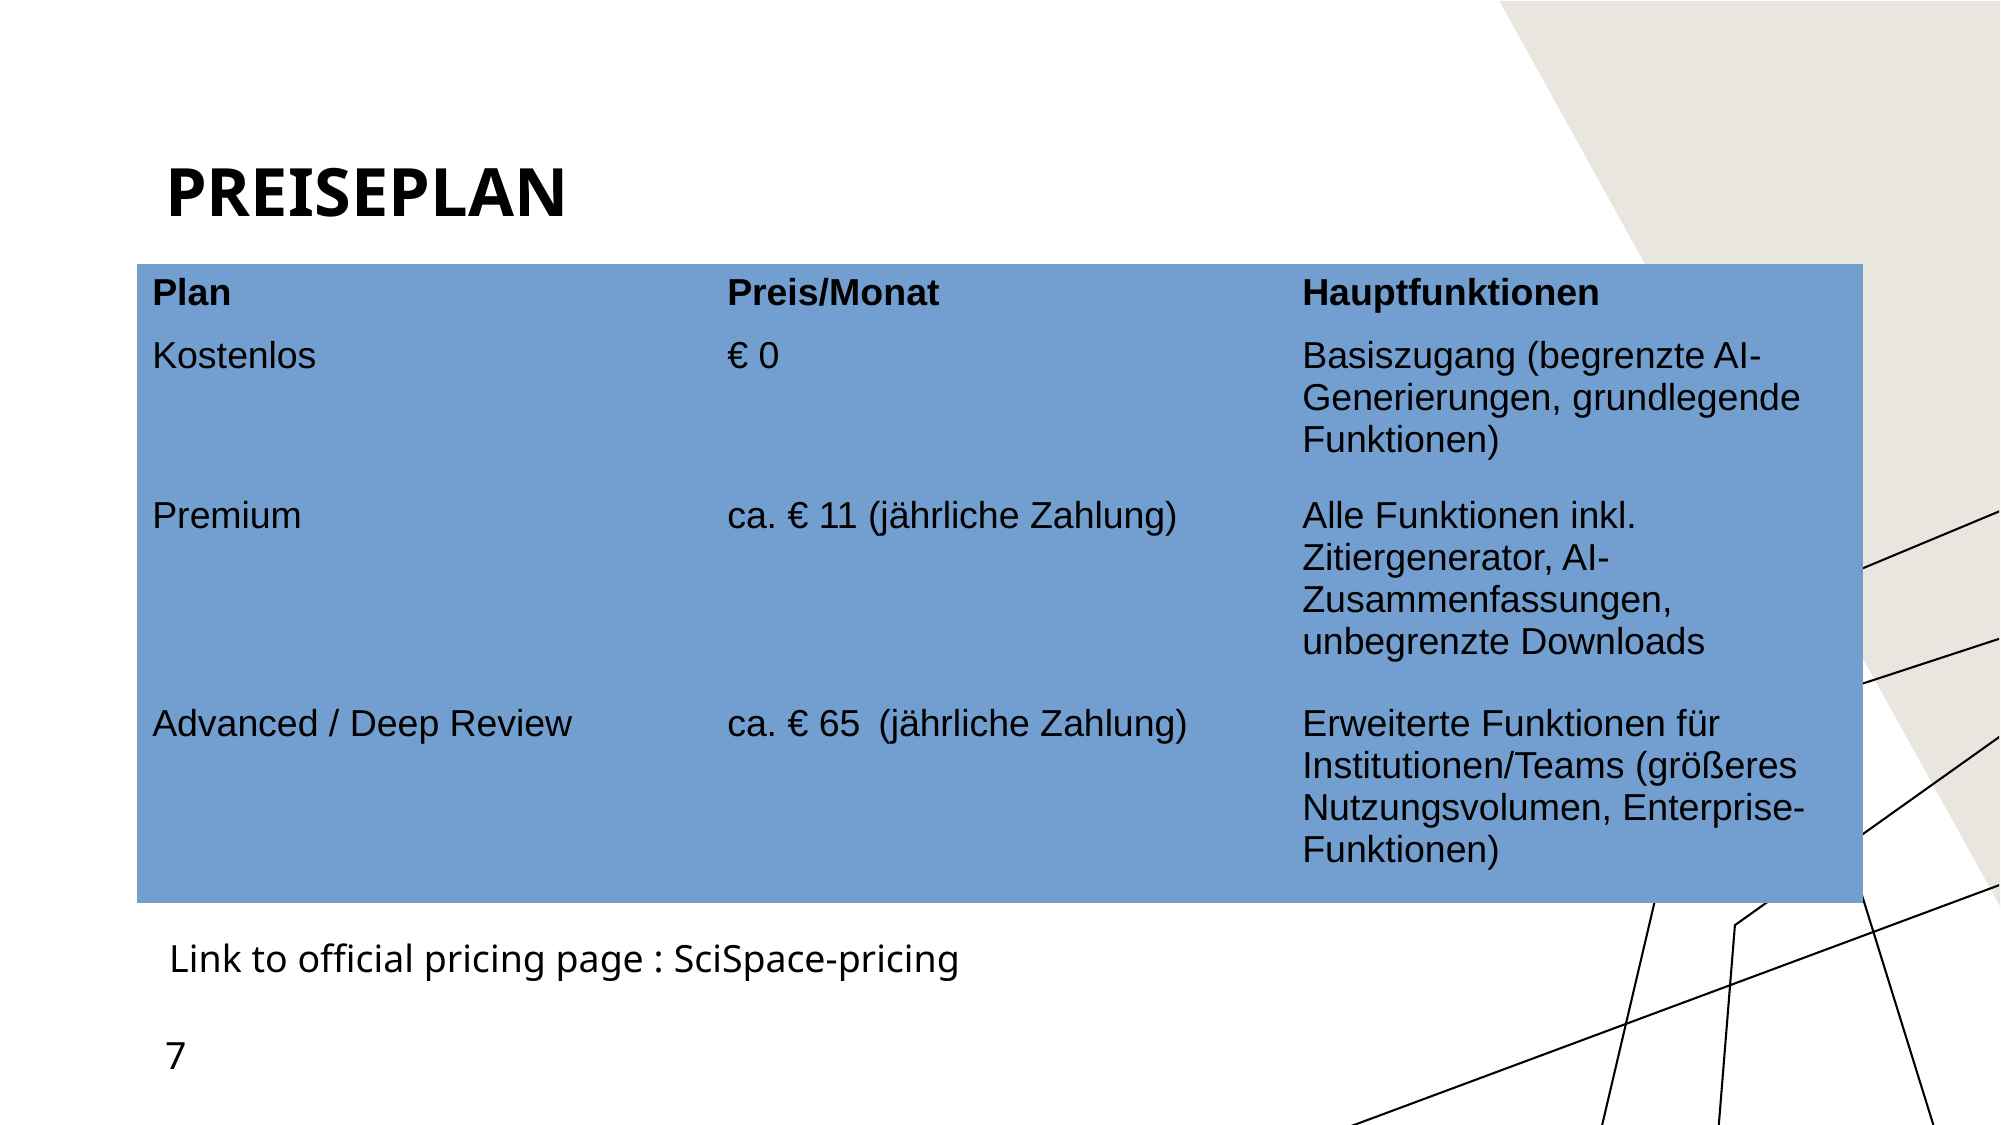

# Preiseplan
| Plan | Preis/Monat | Hauptfunktionen |
| --- | --- | --- |
| Kostenlos | € 0 | Basiszugang (begrenzte AI-Generierungen, grundlegende Funktionen) |
| Premium | ca. € 11 (jährliche Zahlung) | Alle Funktionen inkl. Zitiergenerator, AI-Zusammenfassungen, unbegrenzte Downloads |
| Advanced / Deep Review | ca. € 65  (jährliche Zahlung) | Erweiterte Funktionen für Institutionen/Teams (größeres Nutzungsvolumen, Enterprise-Funktionen) |
Link to official pricing page : SciSpace-pricing